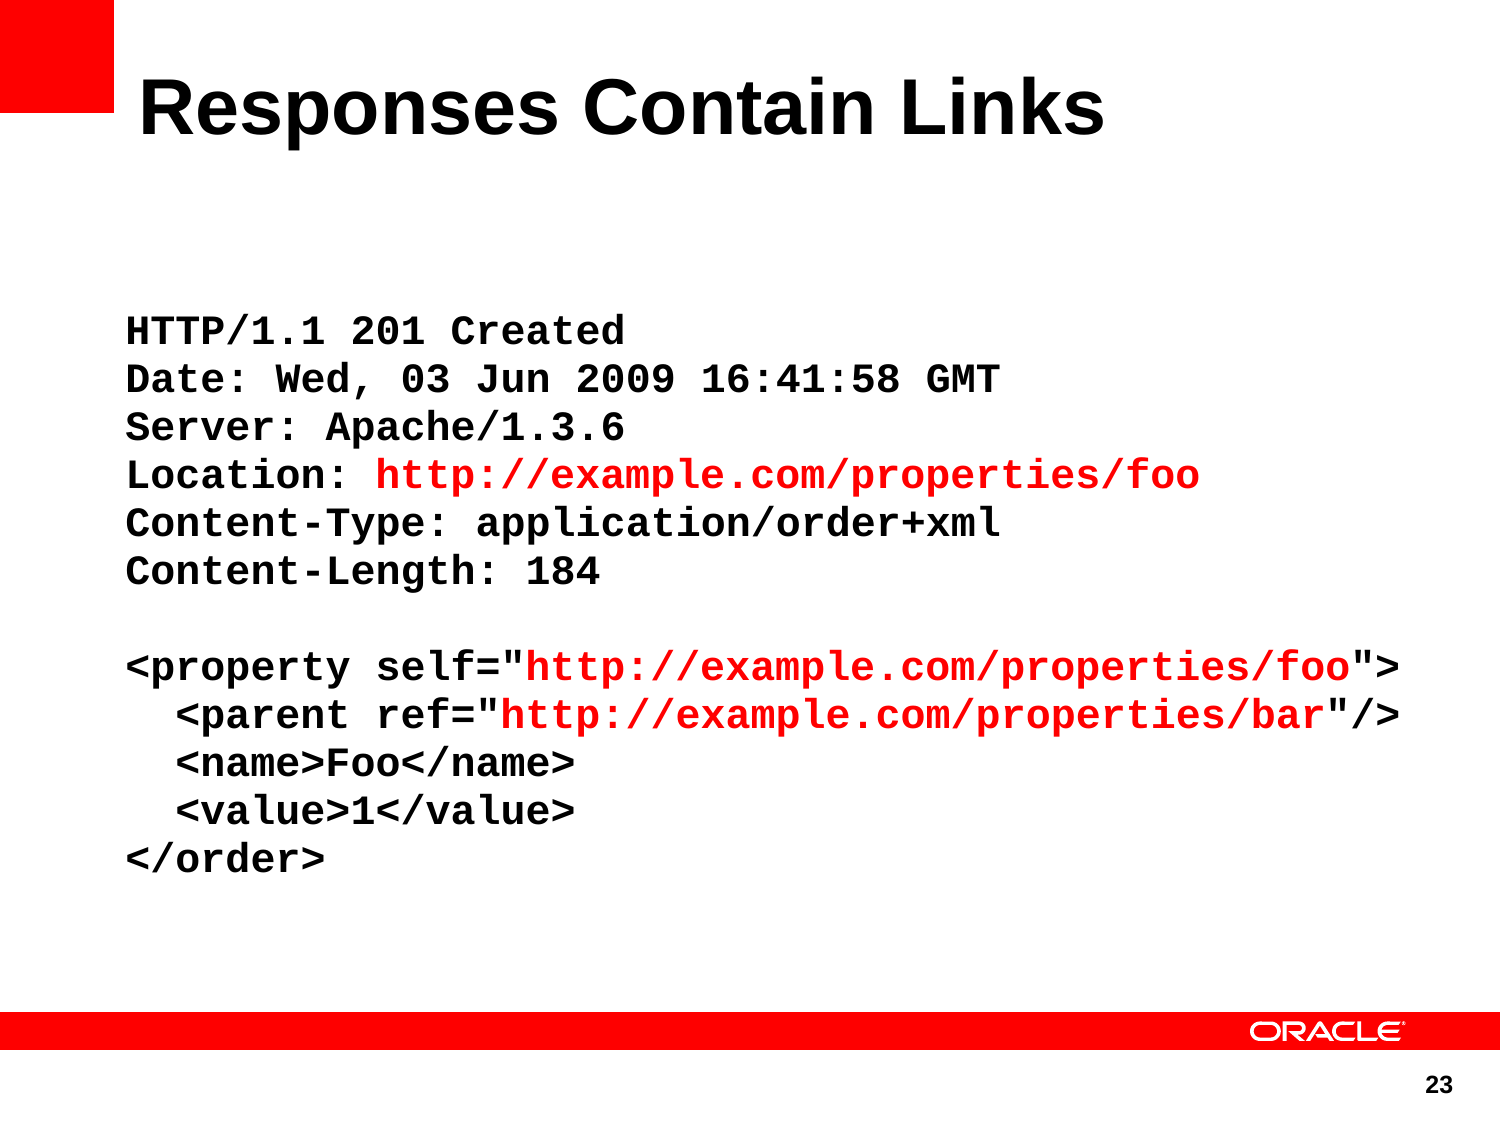

# Responses Contain Links
HTTP/1.1 201 Created
Date: Wed, 03 Jun 2009 16:41:58 GMT
Server: Apache/1.3.6
Location: http://example.com/properties/foo
Content-Type: application/order+xml
Content-Length: 184
<property self="http://example.com/properties/foo">
 <parent ref="http://example.com/properties/bar"/>
 <name>Foo</name>
 <value>1</value>
</order>